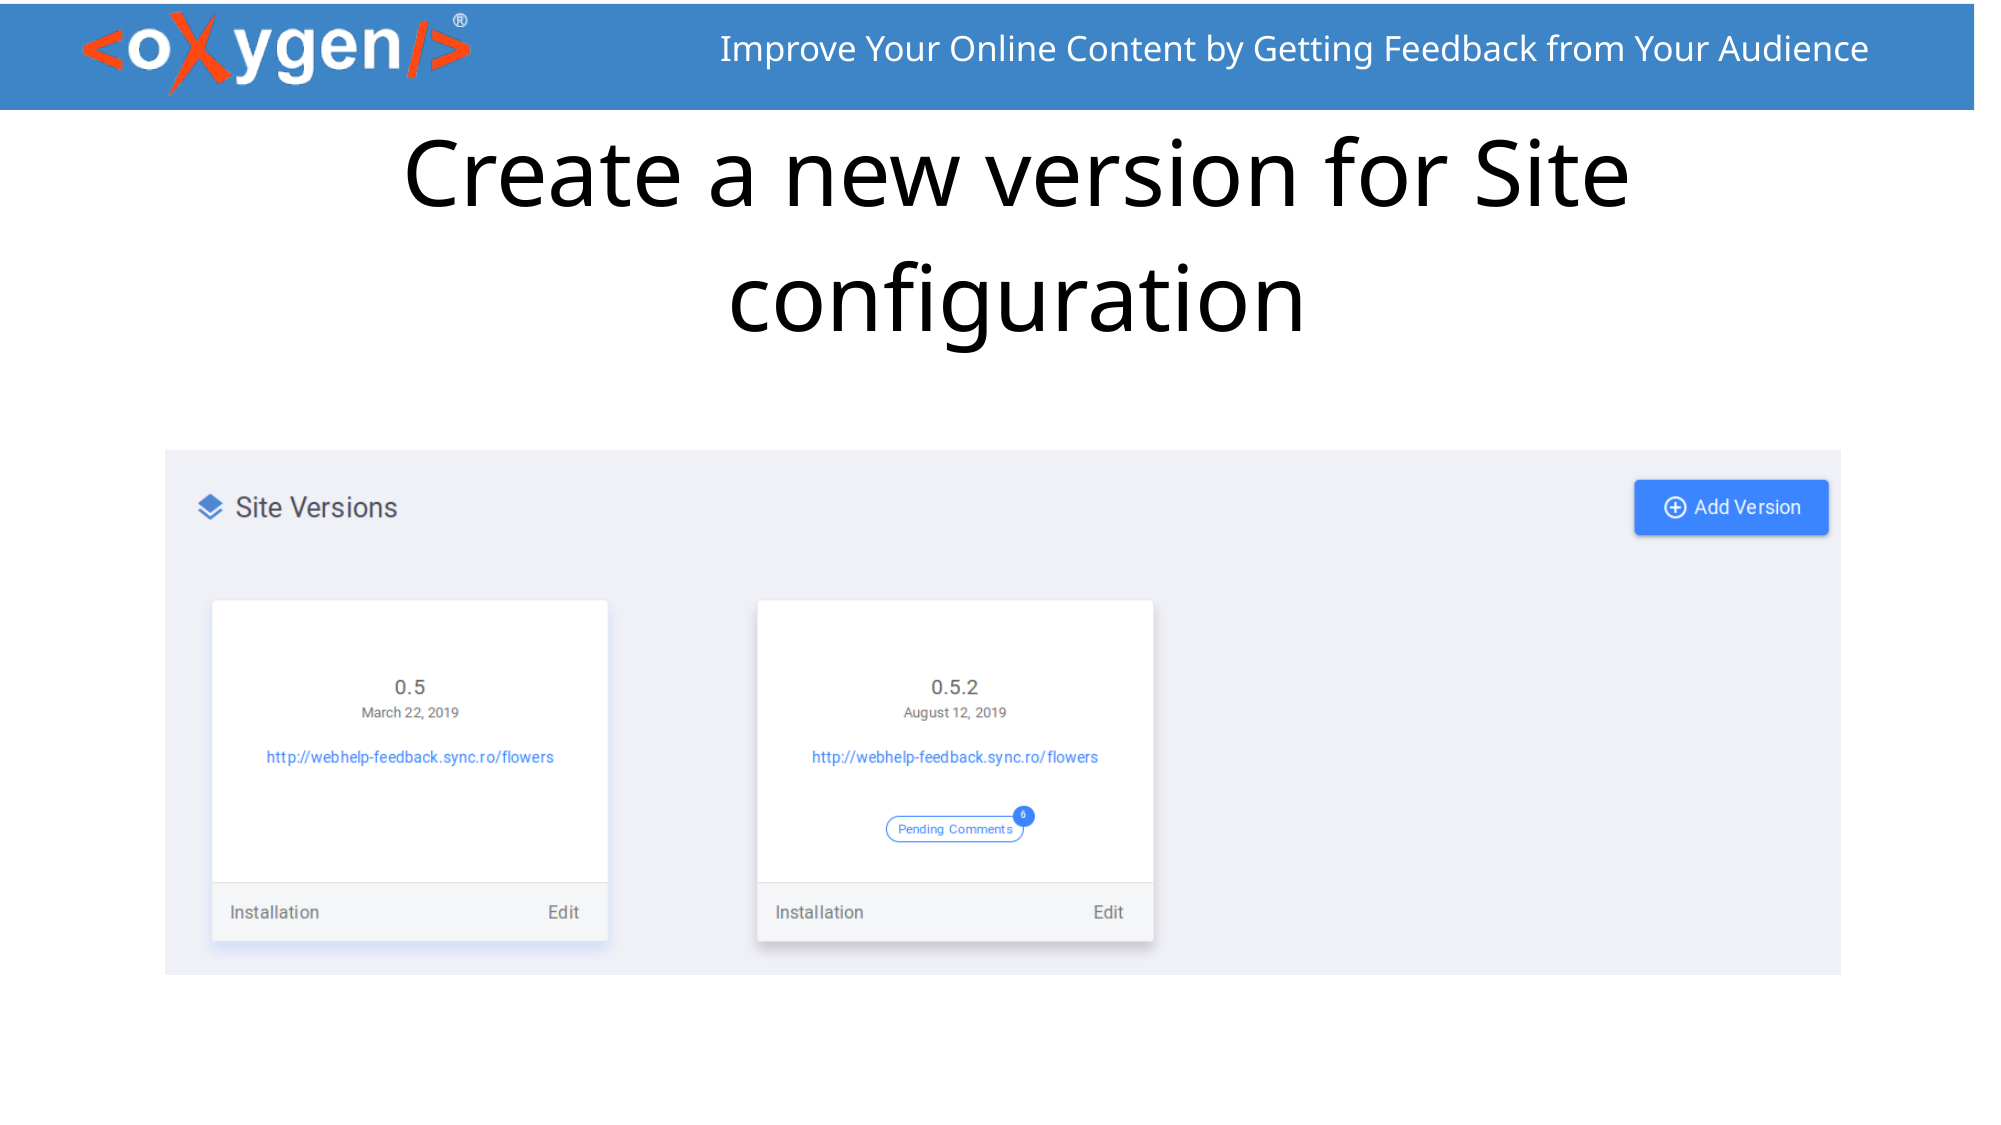

# Create a new version for Site configuration